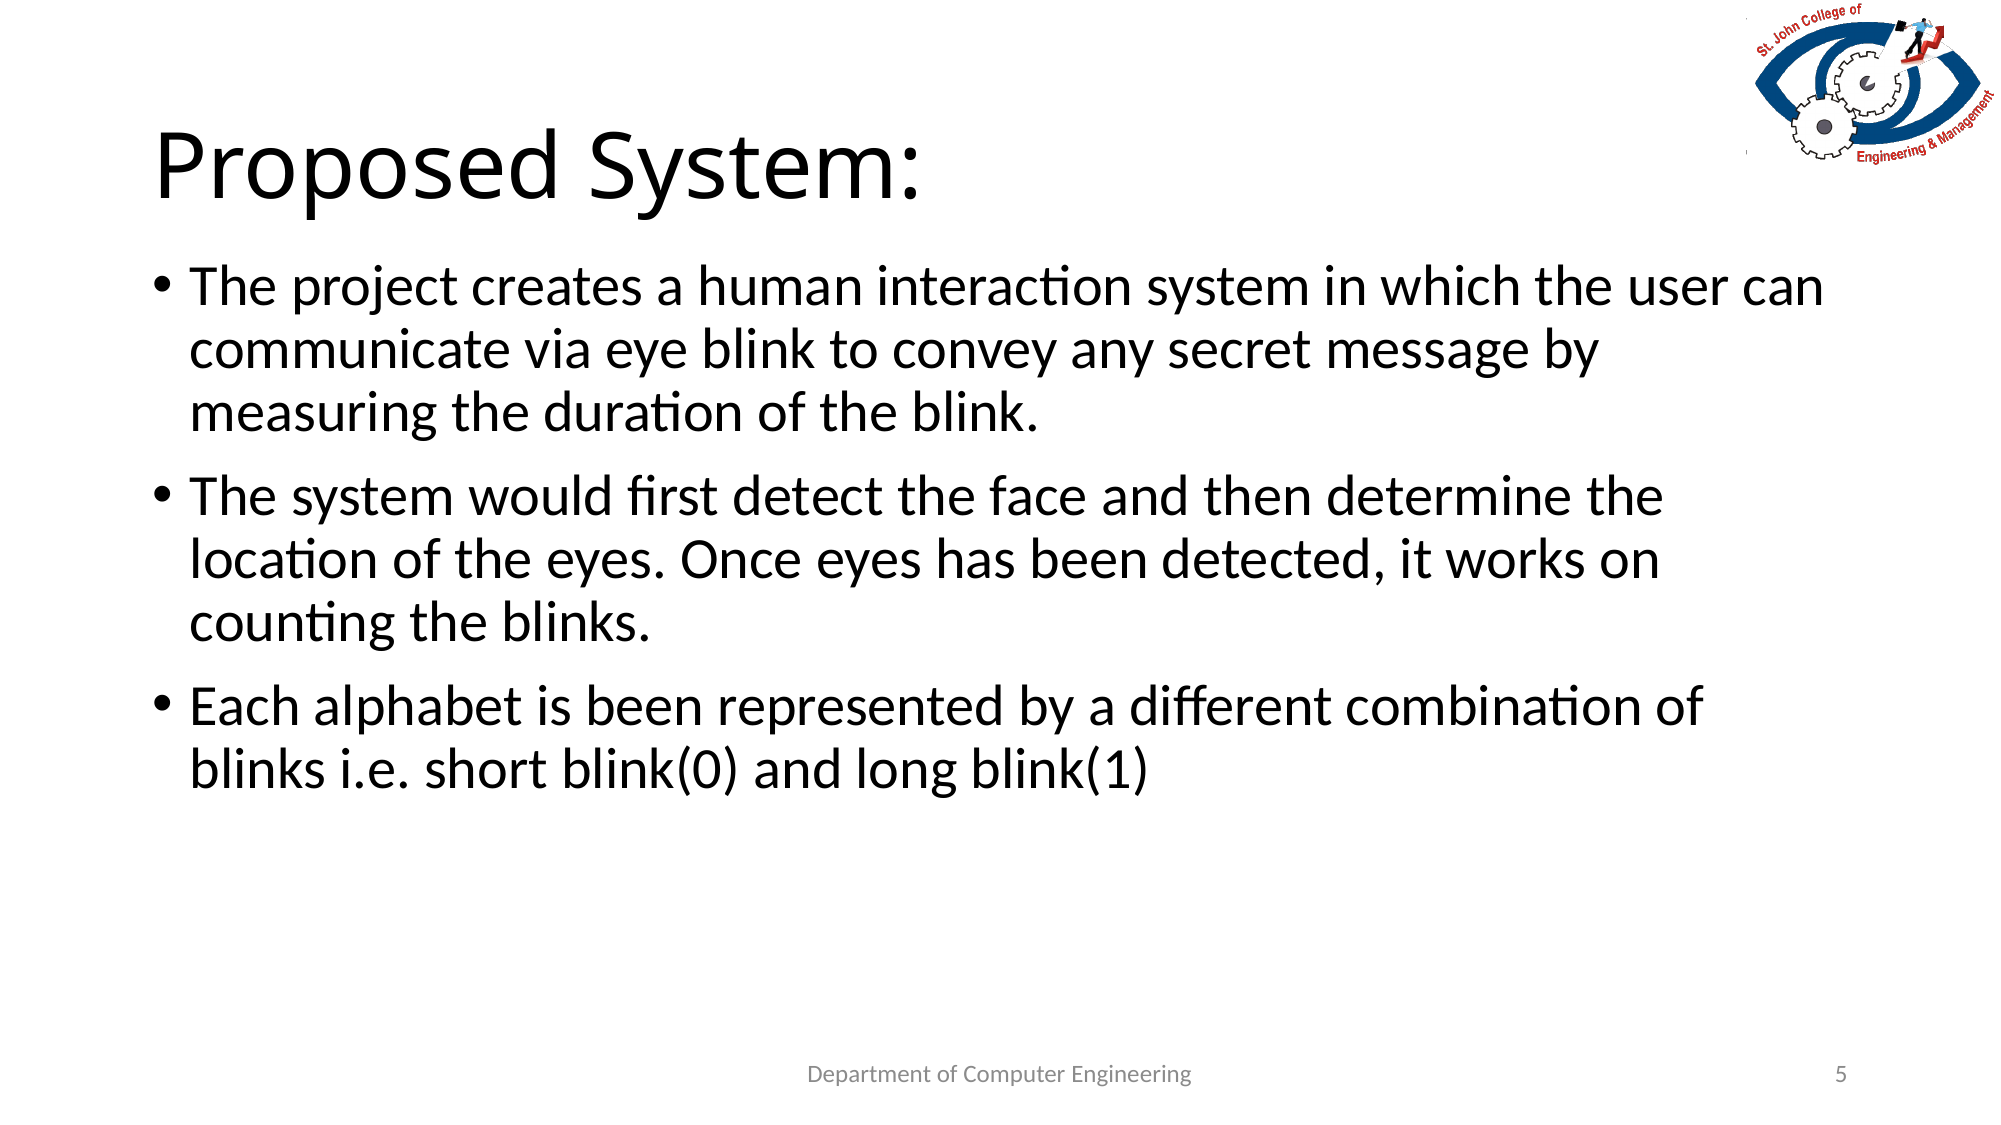

# Proposed System:
The project creates a human interaction system in which the user can communicate via eye blink to convey any secret message by measuring the duration of the blink.
The system would first detect the face and then determine the location of the eyes. Once eyes has been detected, it works on counting the blinks.
Each alphabet is been represented by a different combination of blinks i.e. short blink(0) and long blink(1)
Department of Computer Engineering
5